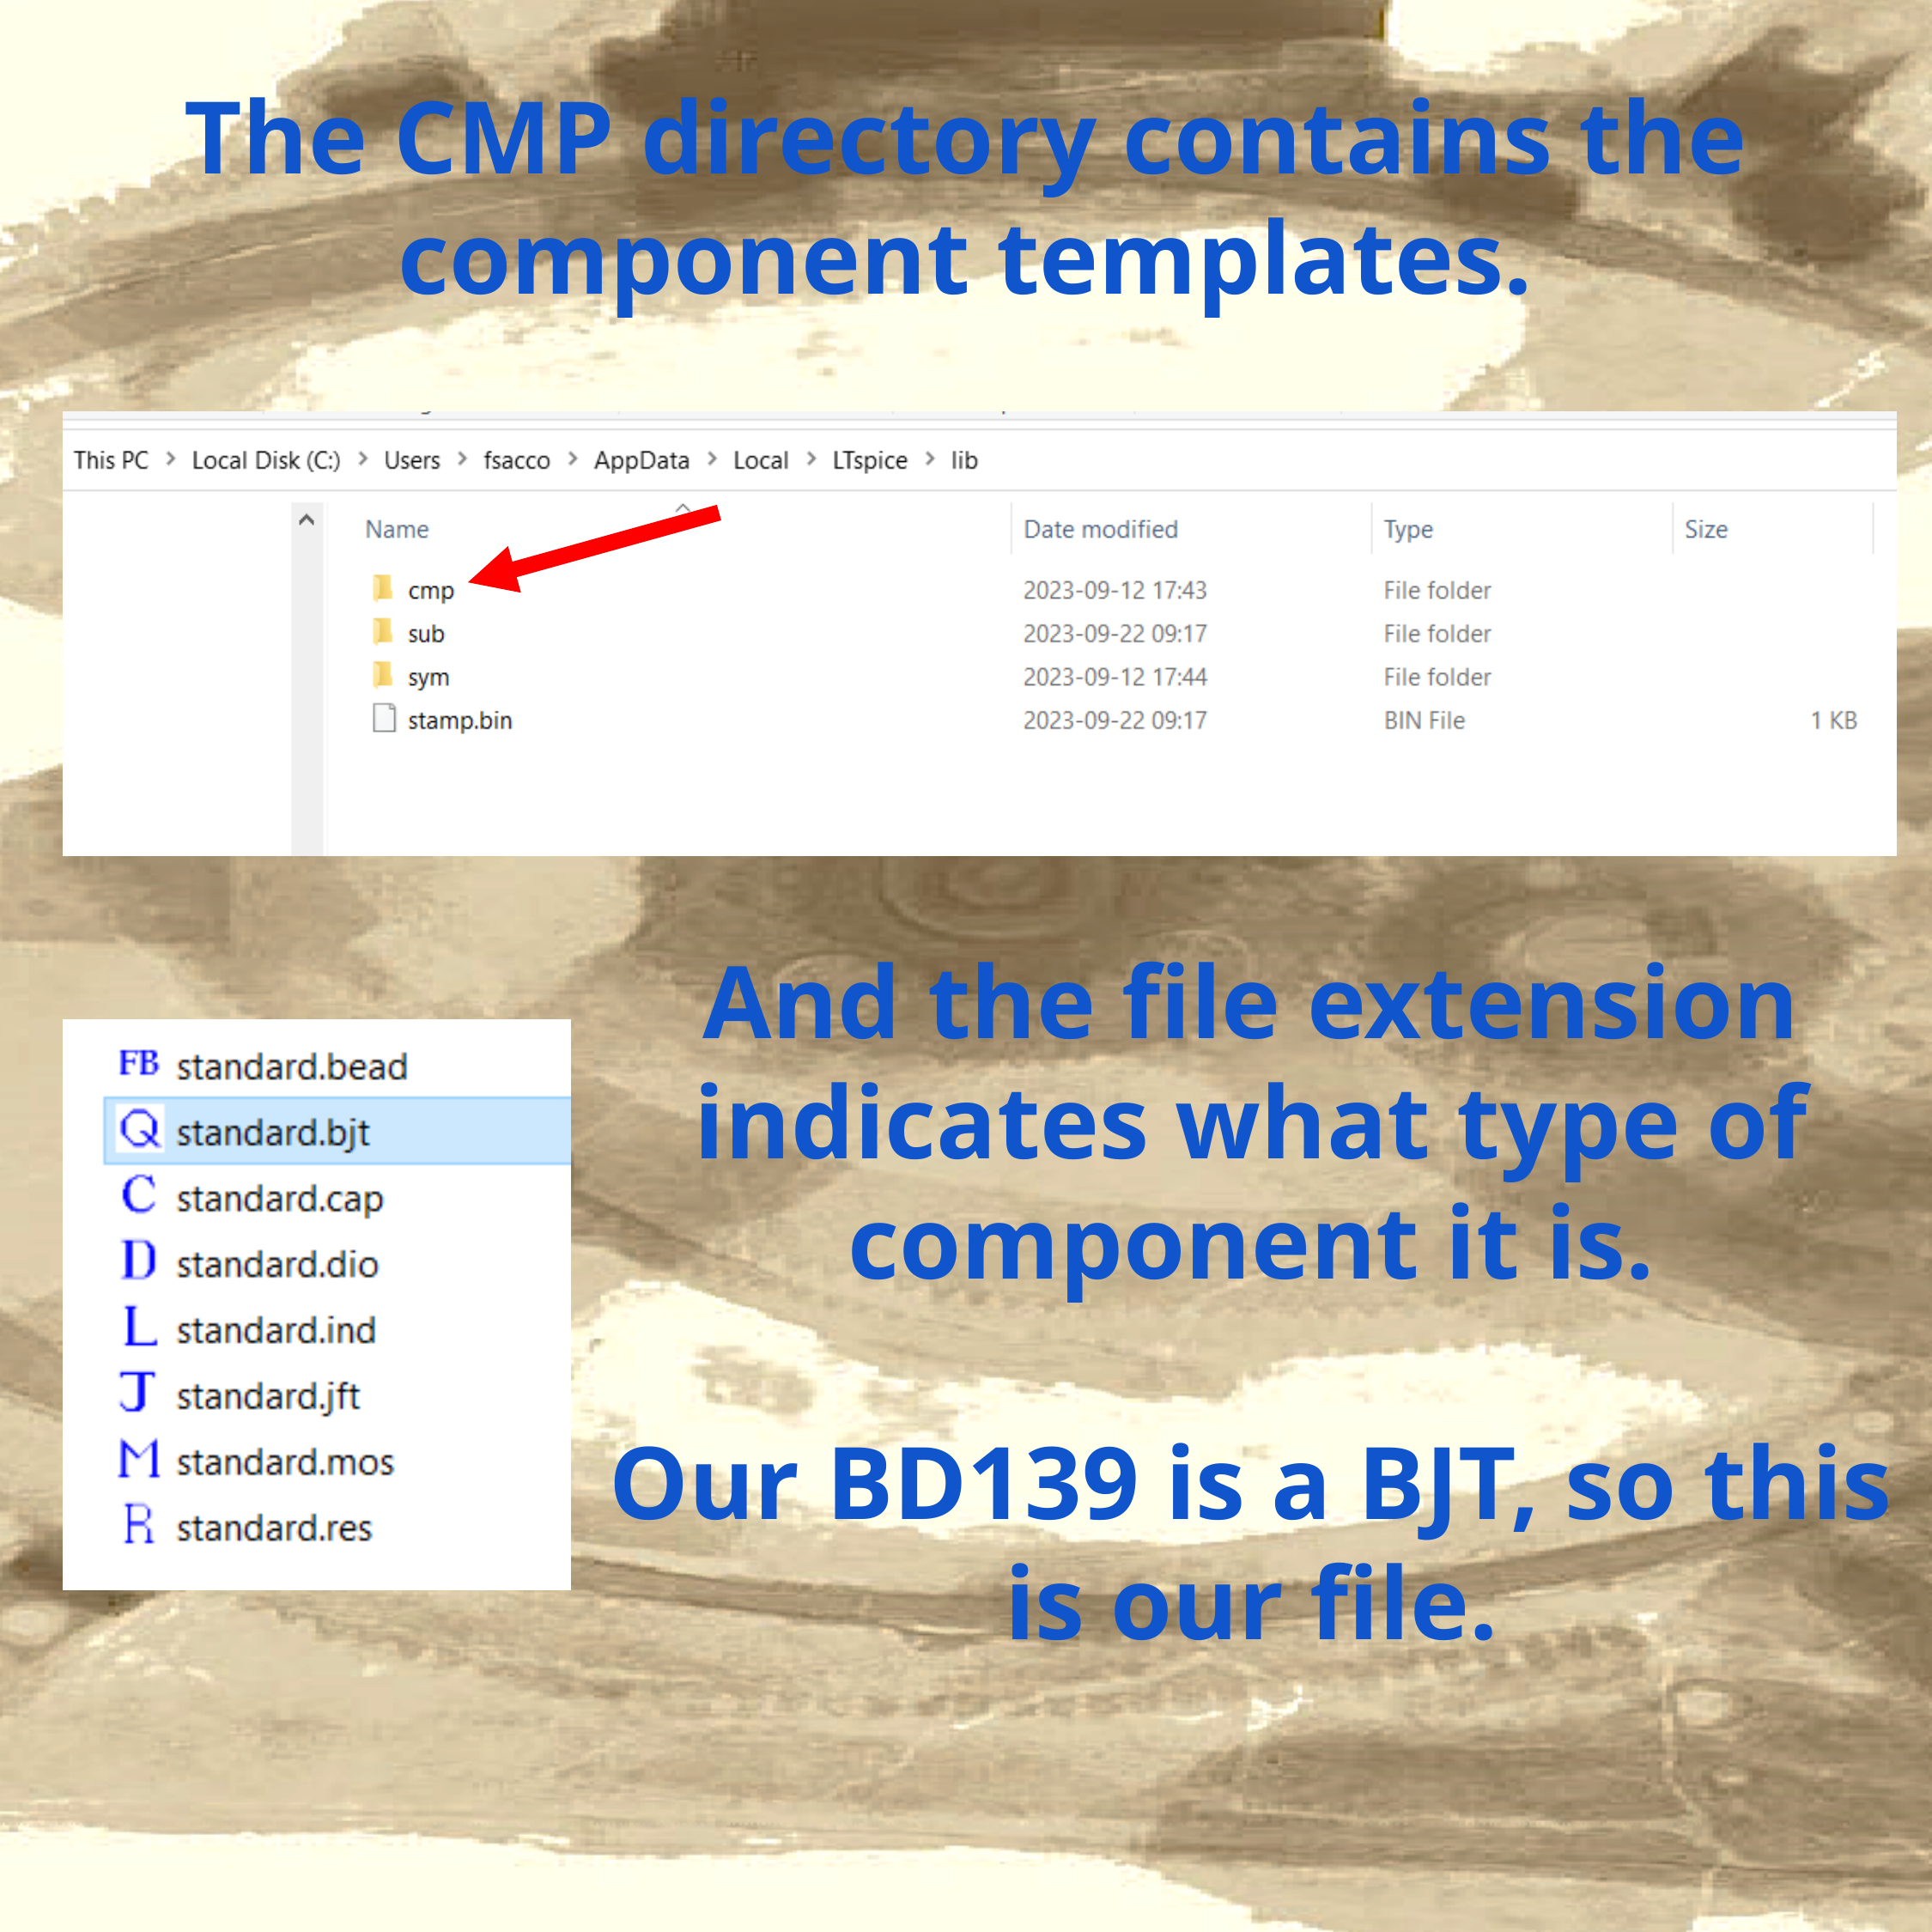

The CMP directory contains the component templates.
And the file extension indicates what type of component it is.
Our BD139 is a BJT, so this is our file.